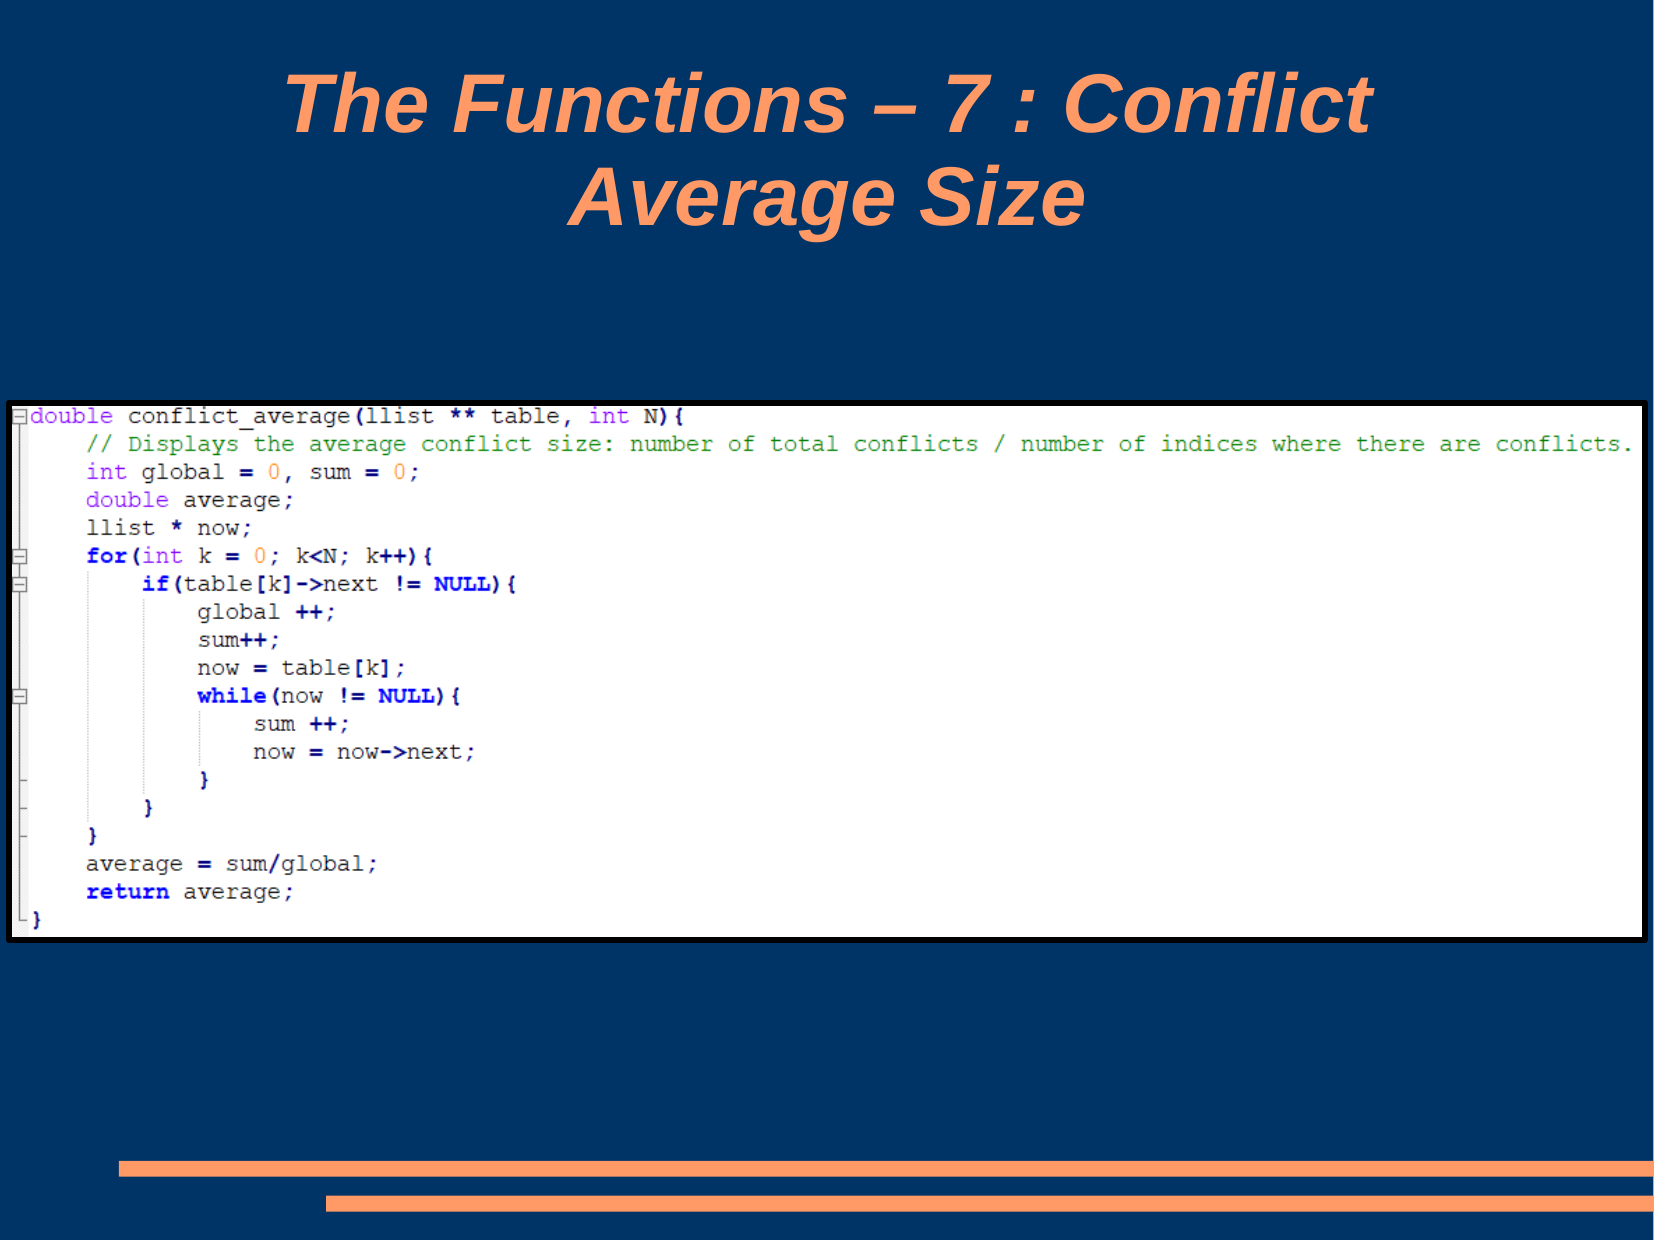

# The Functions – 7 : Conflict Average Size